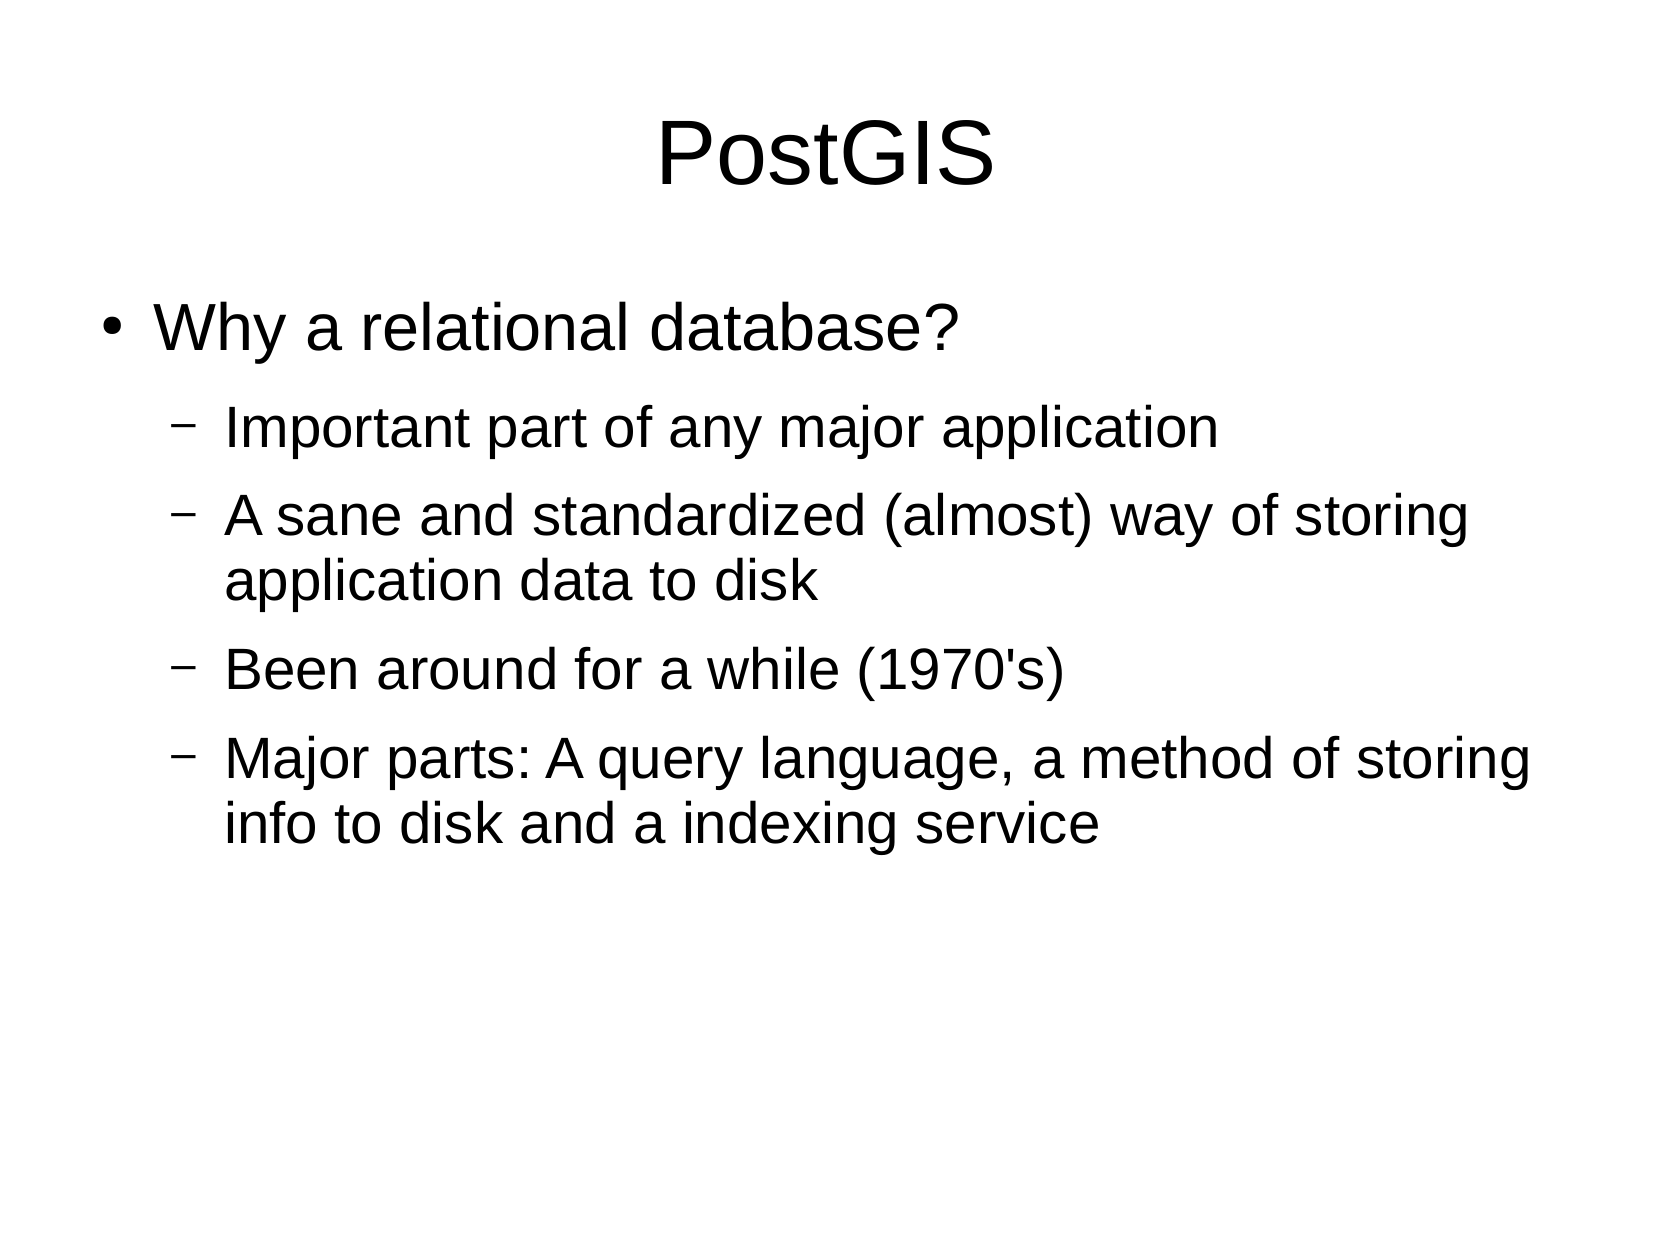

# PostGIS
Why a relational database?
Important part of any major application
A sane and standardized (almost) way of storing application data to disk
Been around for a while (1970's)
Major parts: A query language, a method of storing info to disk and a indexing service